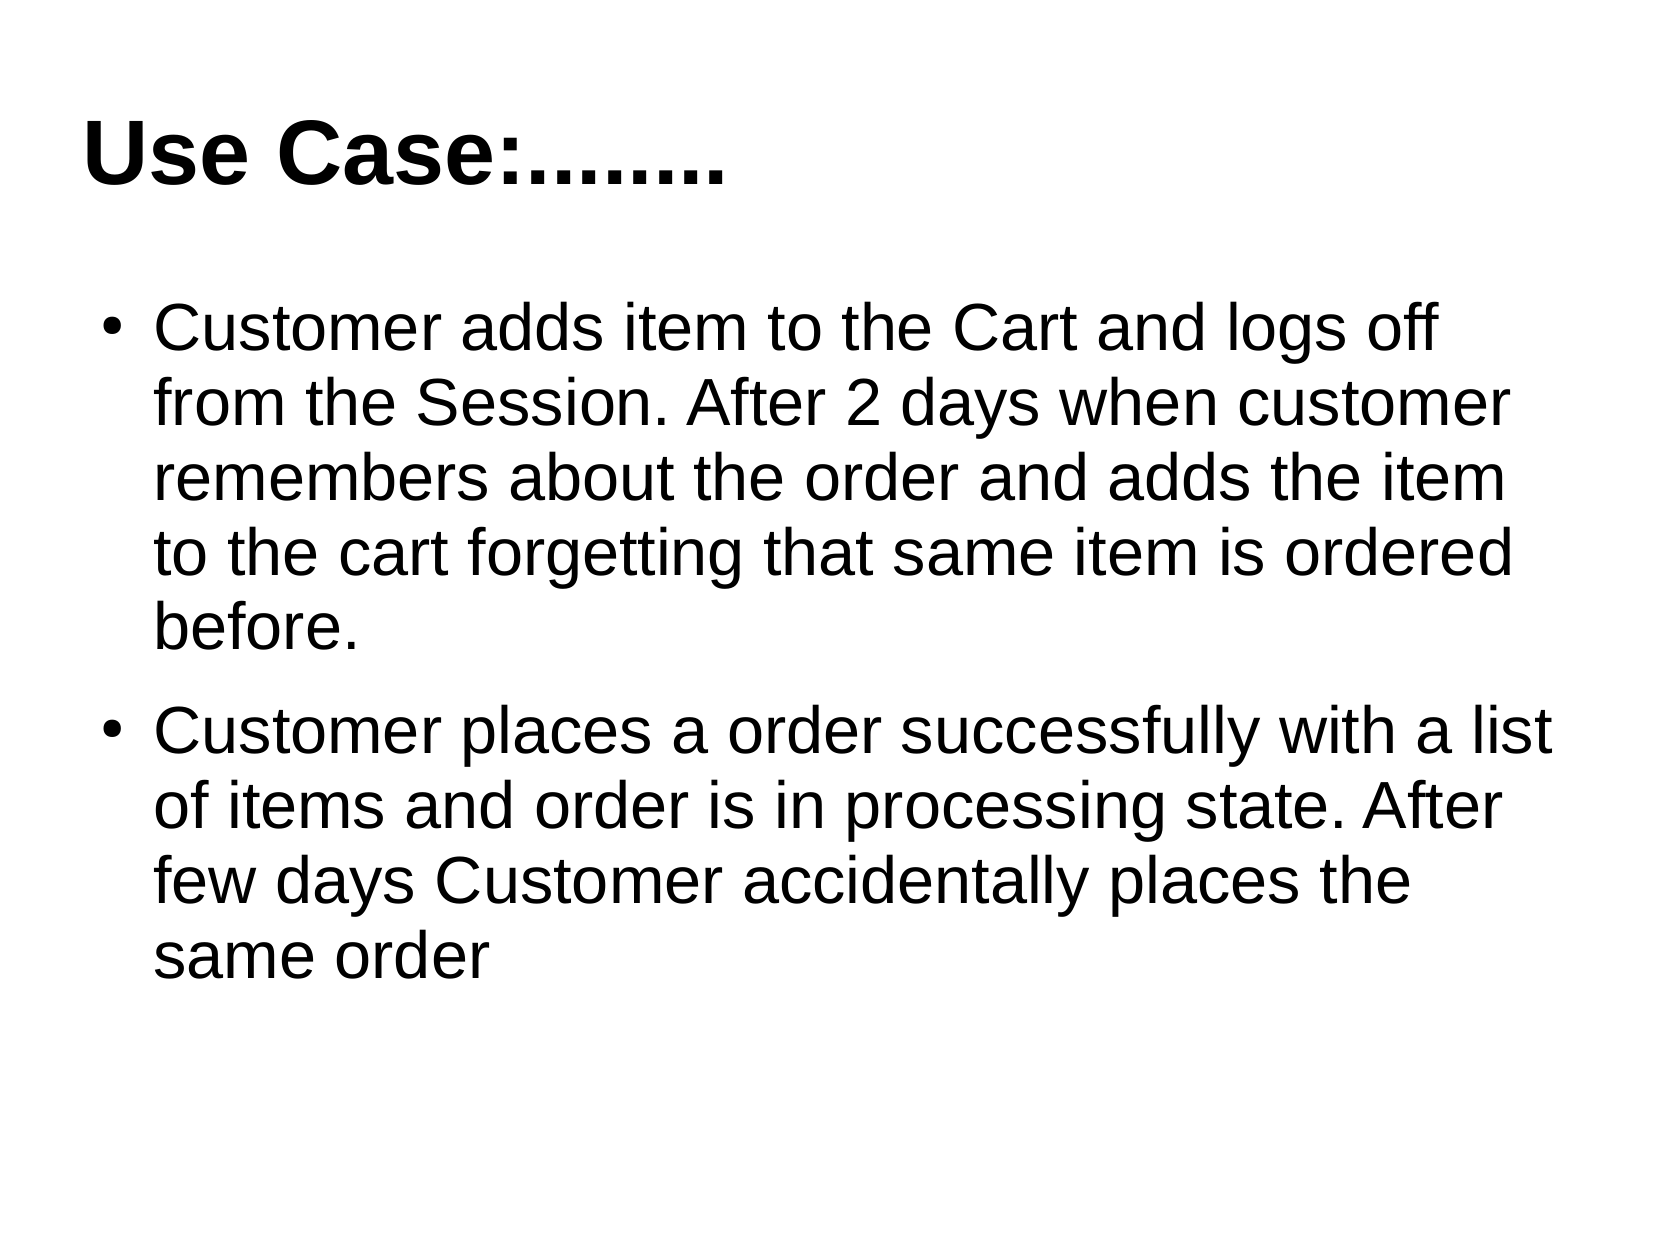

# Use Case:........
Customer adds item to the Cart and logs off from the Session. After 2 days when customer remembers about the order and adds the item to the cart forgetting that same item is ordered before.
Customer places a order successfully with a list of items and order is in processing state. After few days Customer accidentally places the same order